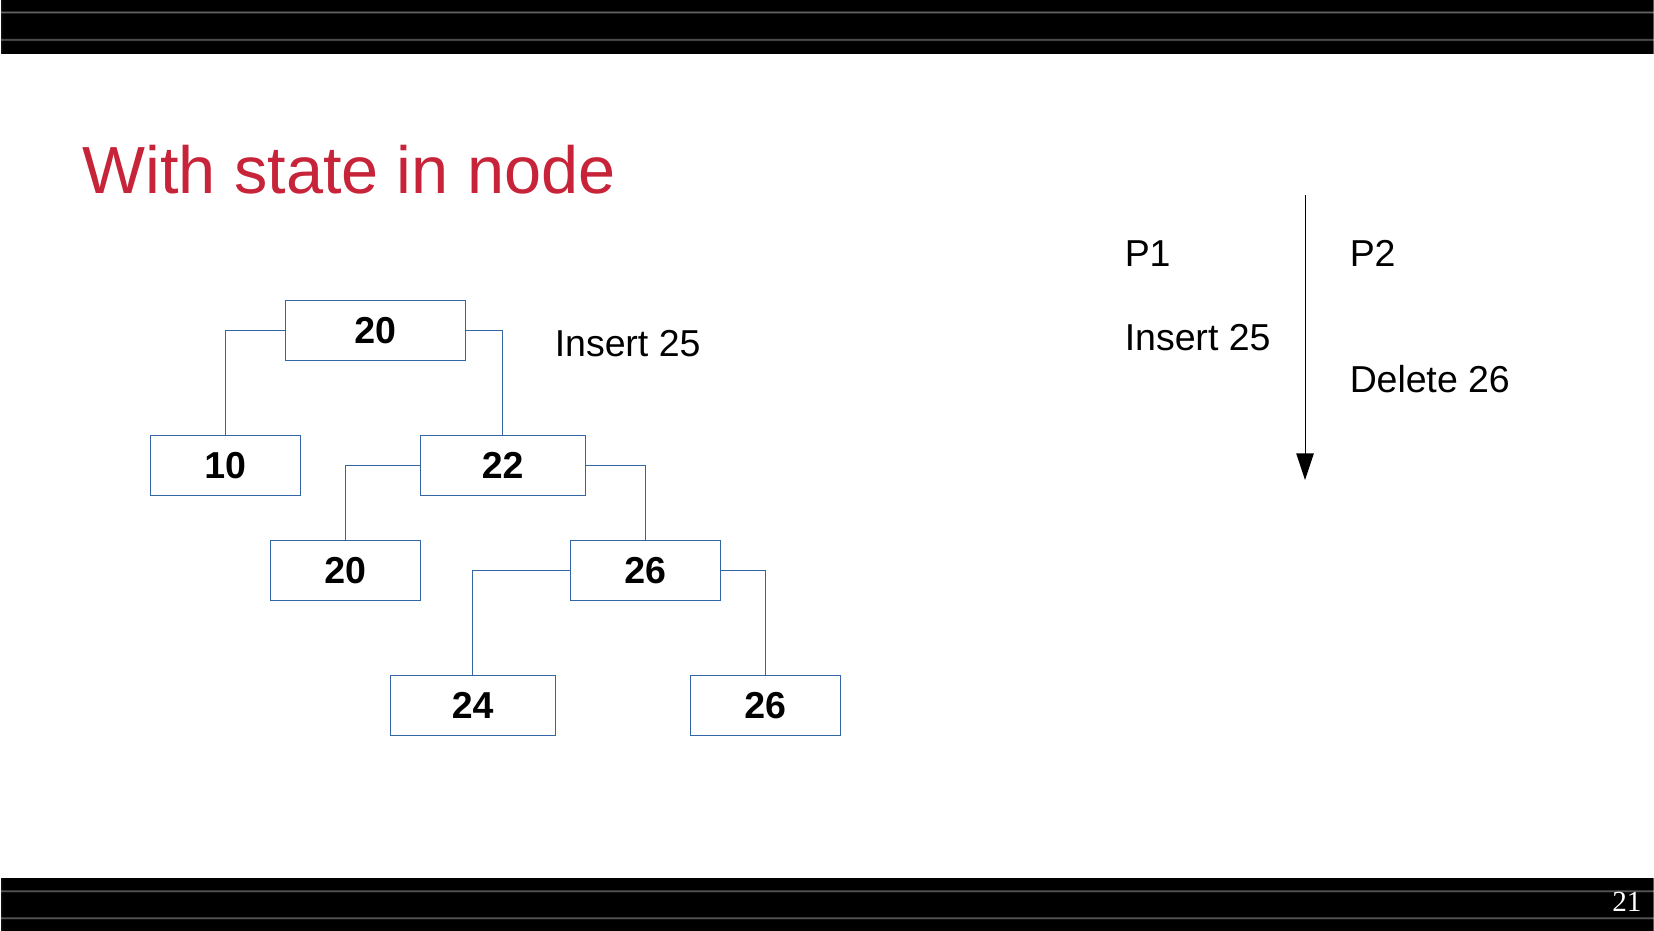

# With state in node
P1
Insert 25
P2
Delete 26
20
20
Insert 25
10
10
22
22
20
20
26
26
24
24
26
26